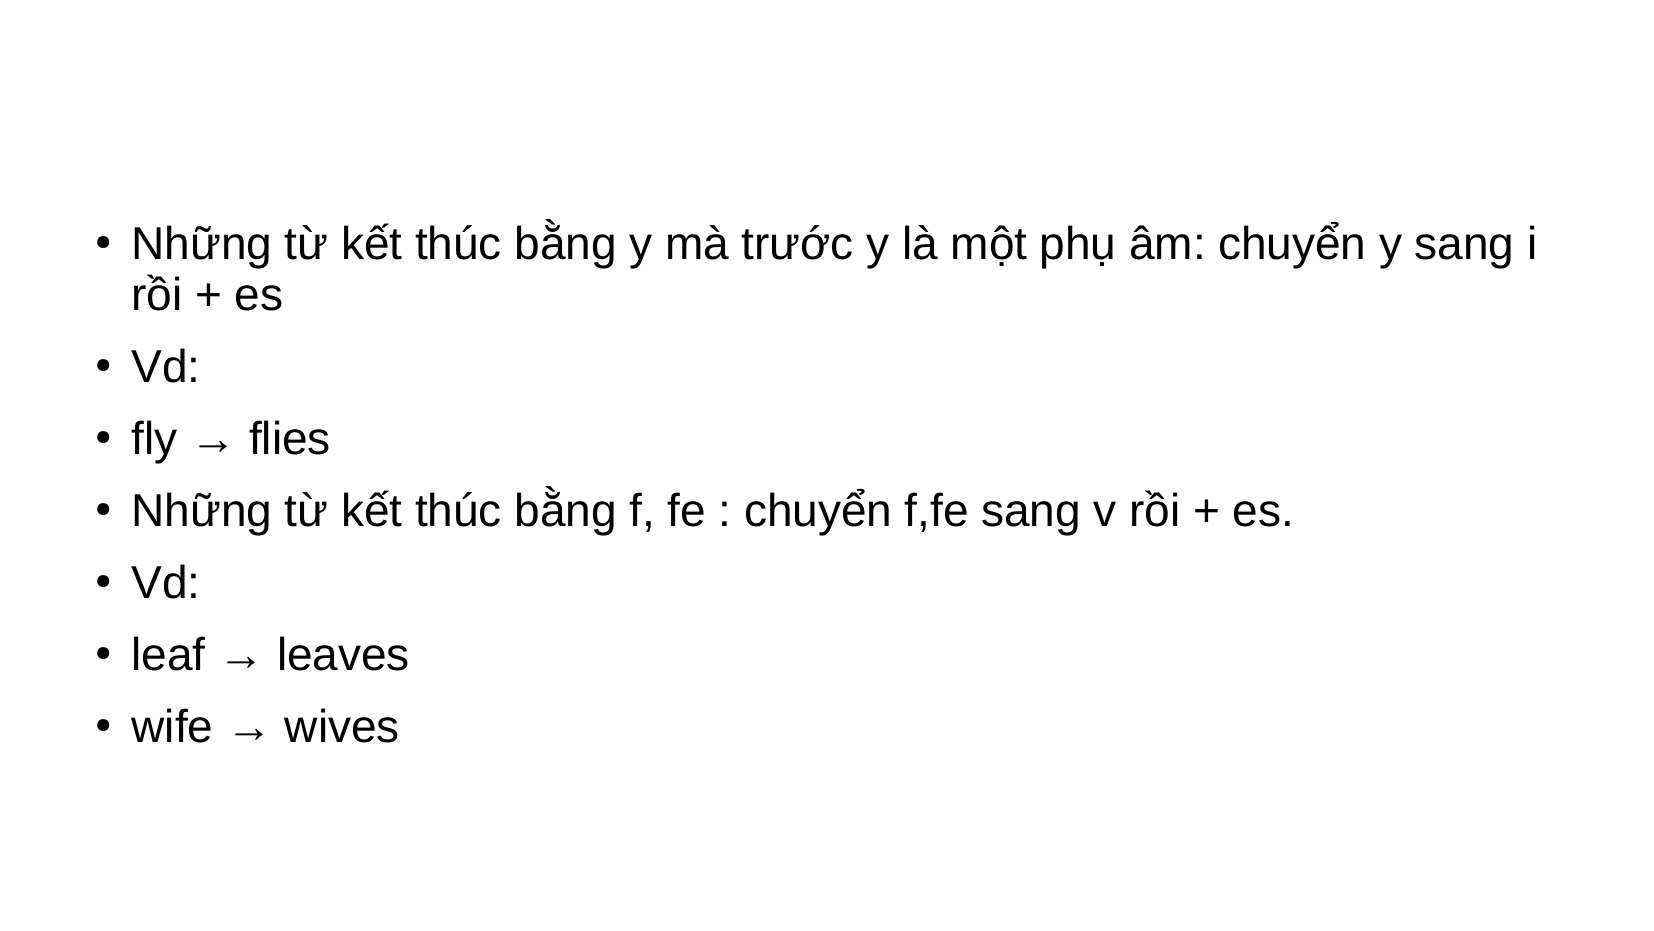

#
Những từ kết thúc bằng y mà trước y là một phụ âm: chuyển y sang i rồi + es
Vd:
fly → flies
Những từ kết thúc bằng f, fe : chuyển f,fe sang v rồi + es.
Vd:
leaf → leaves
wife → wives